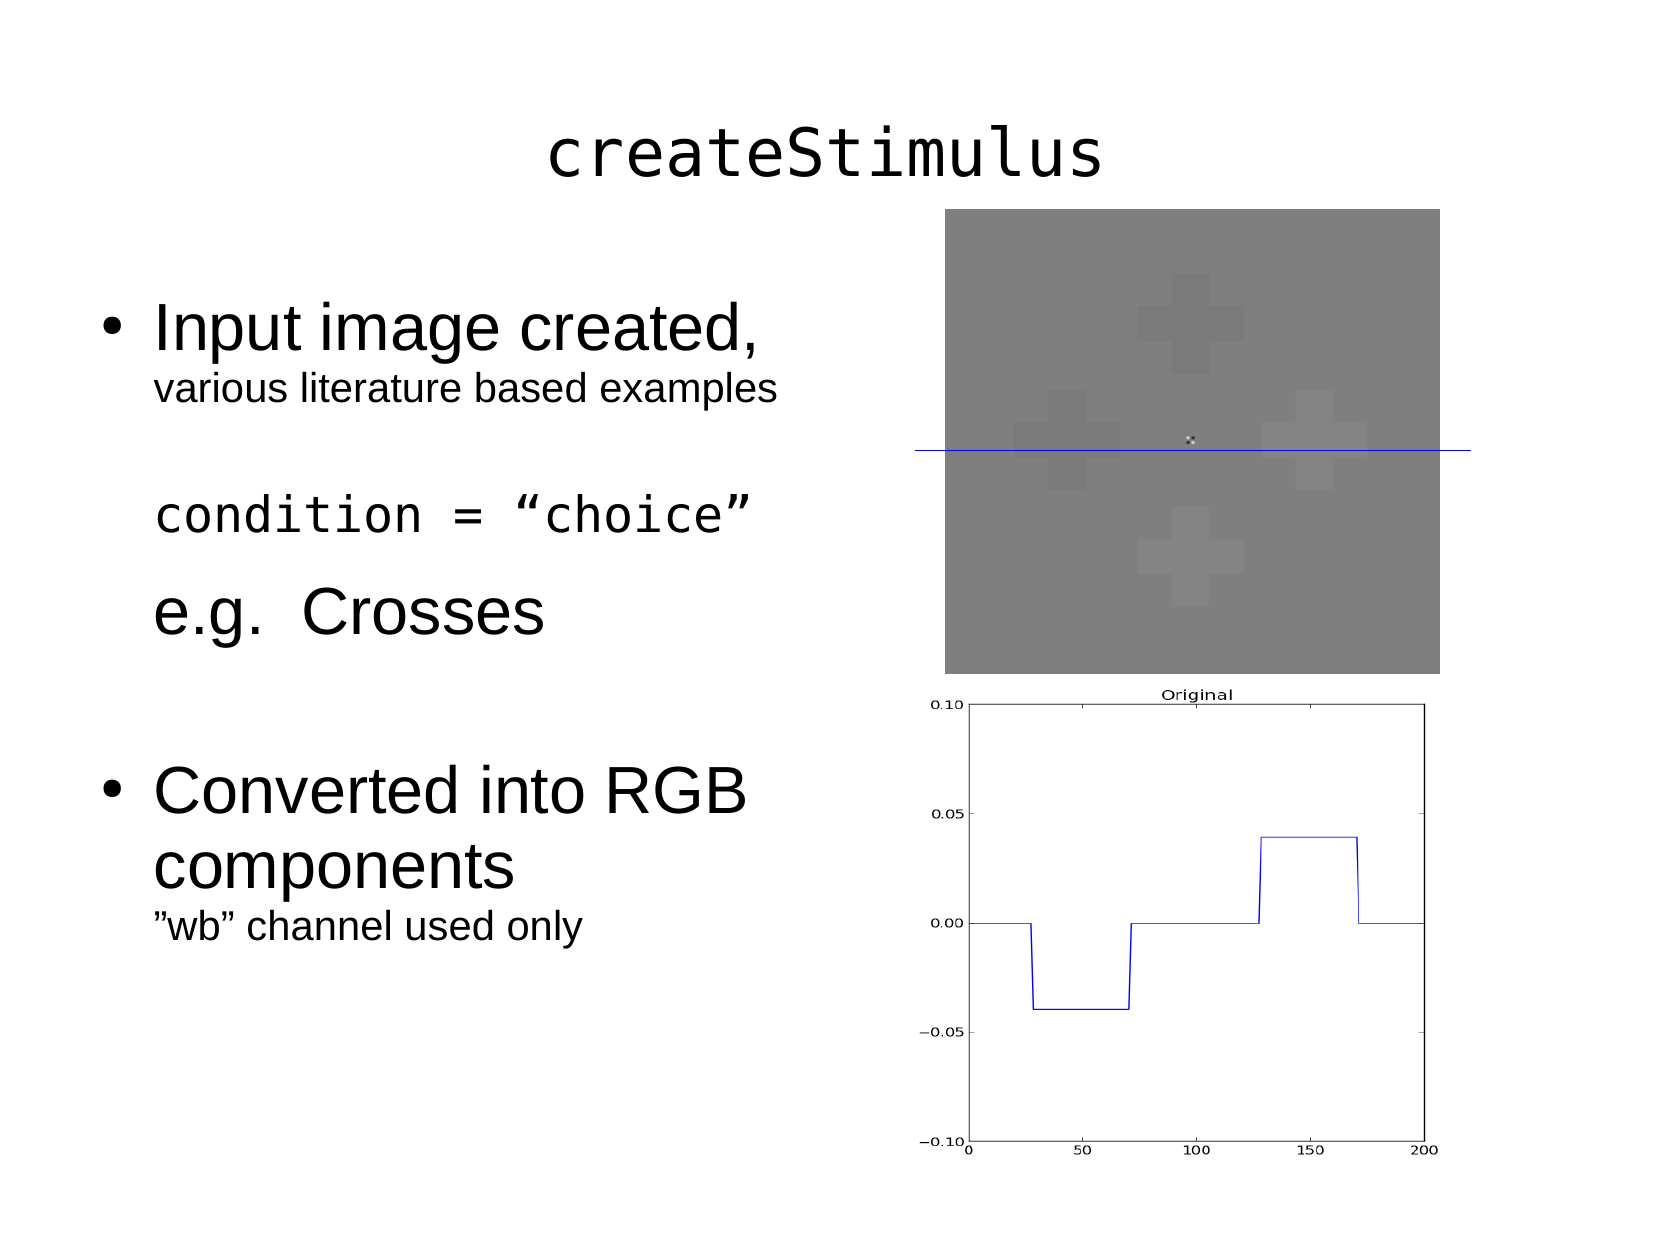

# createStimulus
Input image created, various literature based examples
condition = “choice”
e.g. Crosses
Converted into RGB components
”wb” channel used only